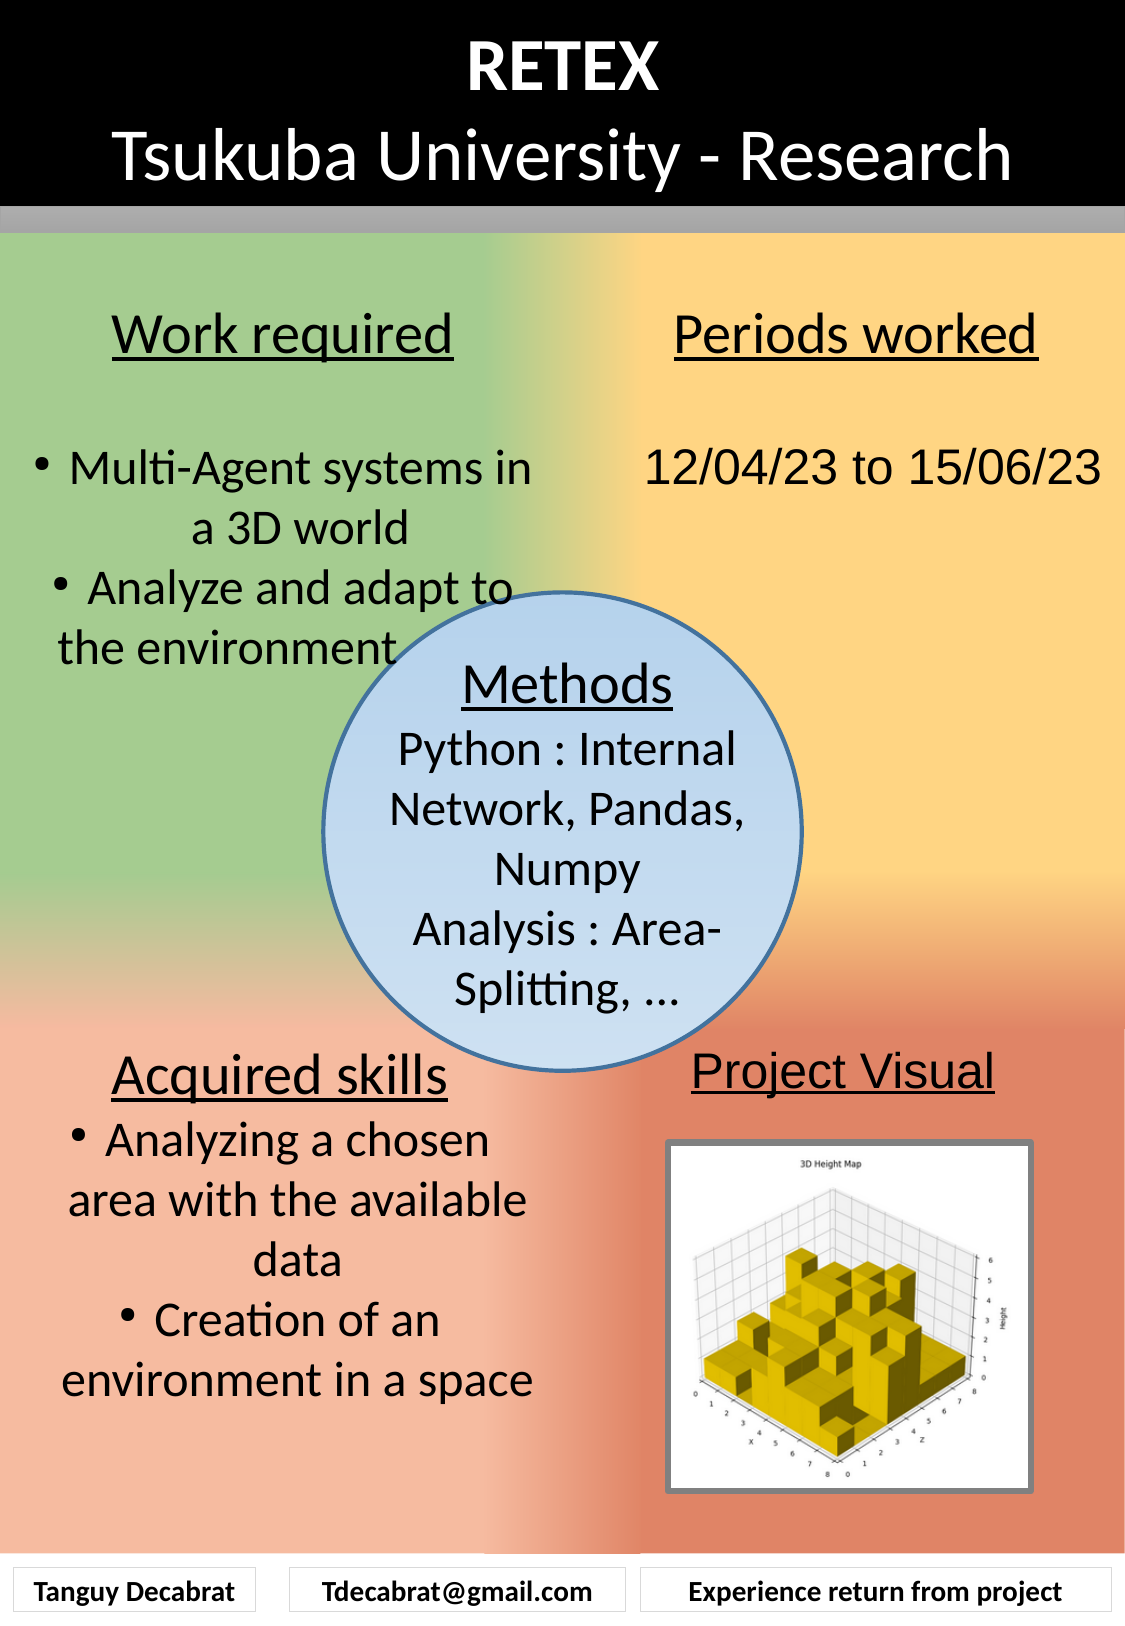

RETEX
Tsukuba University - Research
Work required
Multi-Agent systems in a 3D world
Analyze and adapt to the environment
Periods worked
 12/04/23 to 15/06/23
Methods
Python : Internal
Network, Pandas,
Numpy
Analysis : Area-
Splitting, ...
Acquired skills
Analyzing a chosen area with the available data
Creation of an environment in a space
Project Visual
Tanguy Decabrat
Tdecabrat@gmail.com
Experience return from project